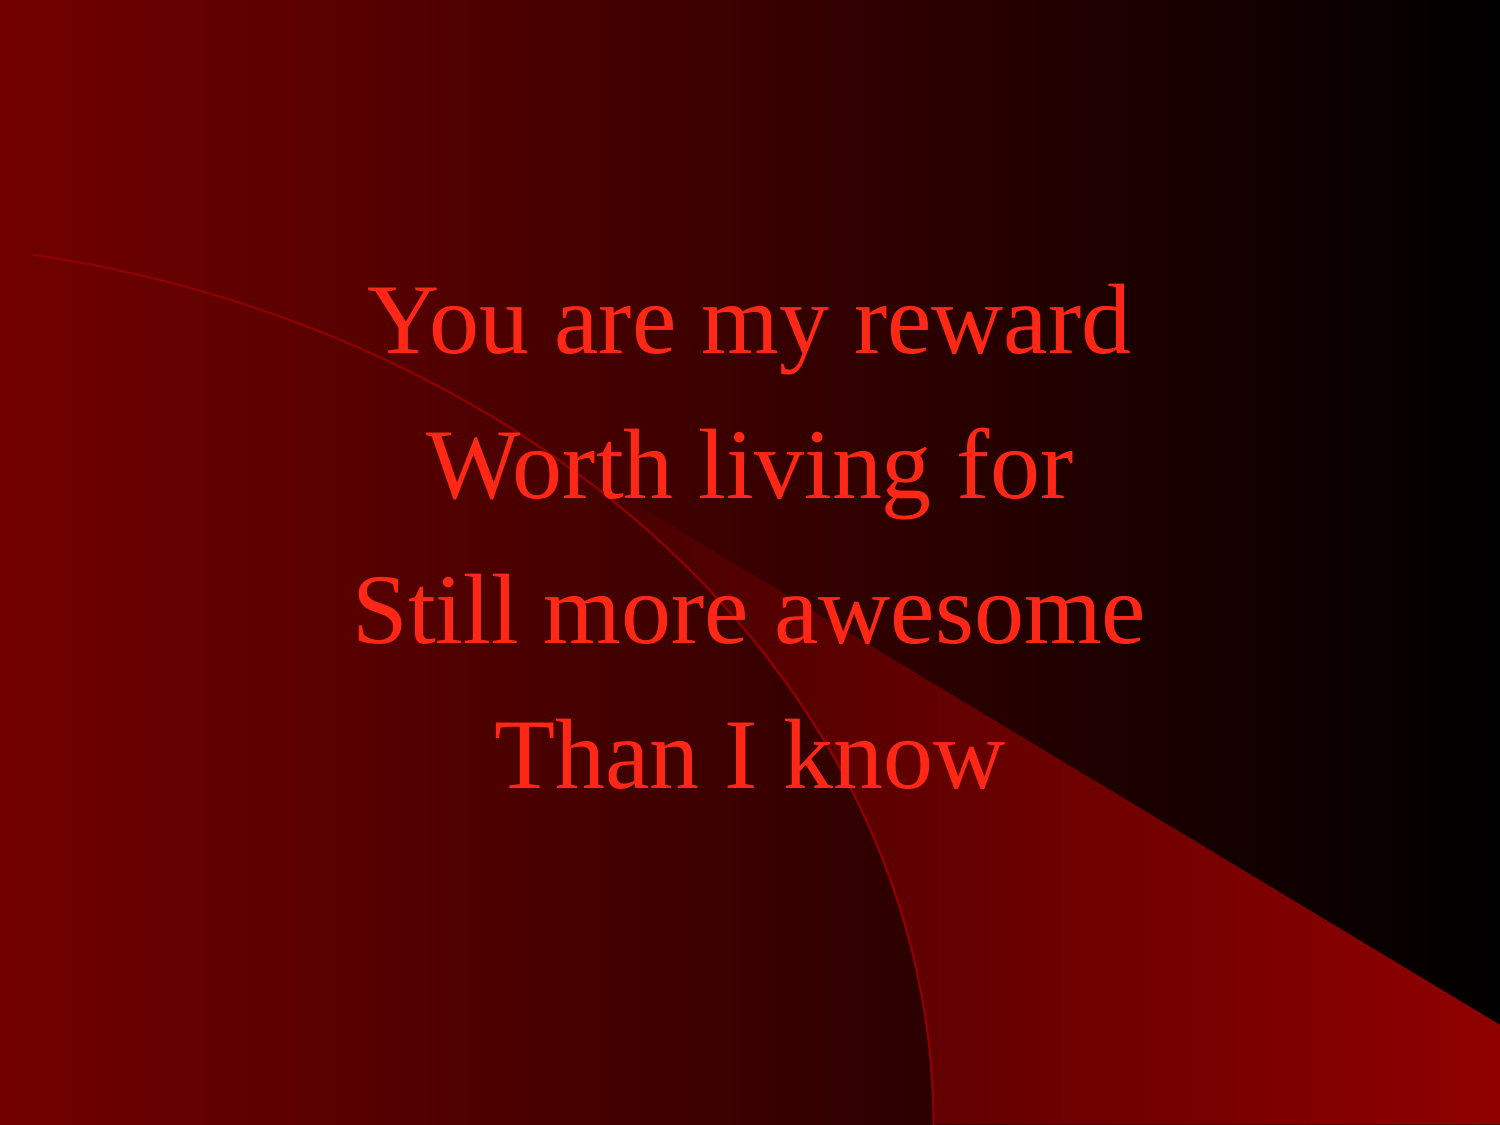

# You are my reward
Worth living for
Still more awesome
Than I know